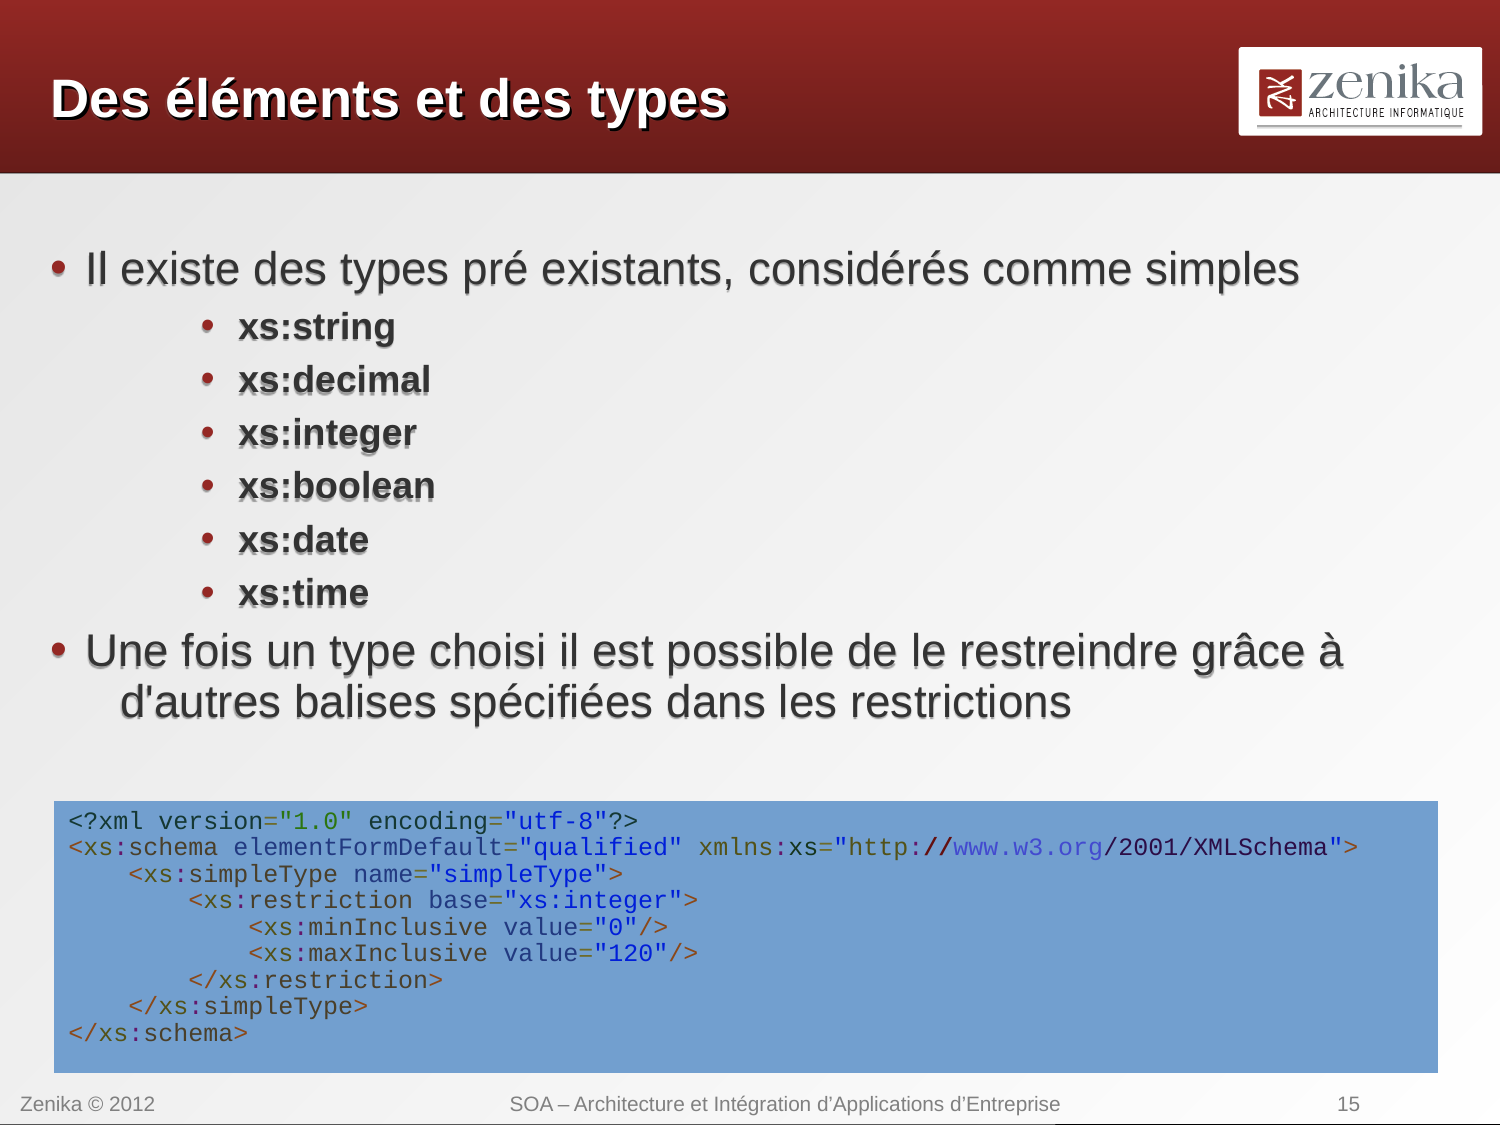

# Des éléments et des types
Il existe des types pré existants, considérés comme simples
xs:string
xs:decimal
xs:integer
xs:boolean
xs:date
xs:time
Une fois un type choisi il est possible de le restreindre grâce à d'autres balises spécifiées dans les restrictions
| <?xml version="1.0" encoding="utf-8"?> <xs:schema elementFormDefault="qualified" xmlns:xs="http://www.w3.org/2001/XMLSchema"> <xs:simpleType name="simpleType"> <xs:restriction base="xs:integer"> <xs:minInclusive value="0"/> <xs:maxInclusive value="120"/> </xs:restriction> </xs:simpleType> </xs:schema> |
| --- |